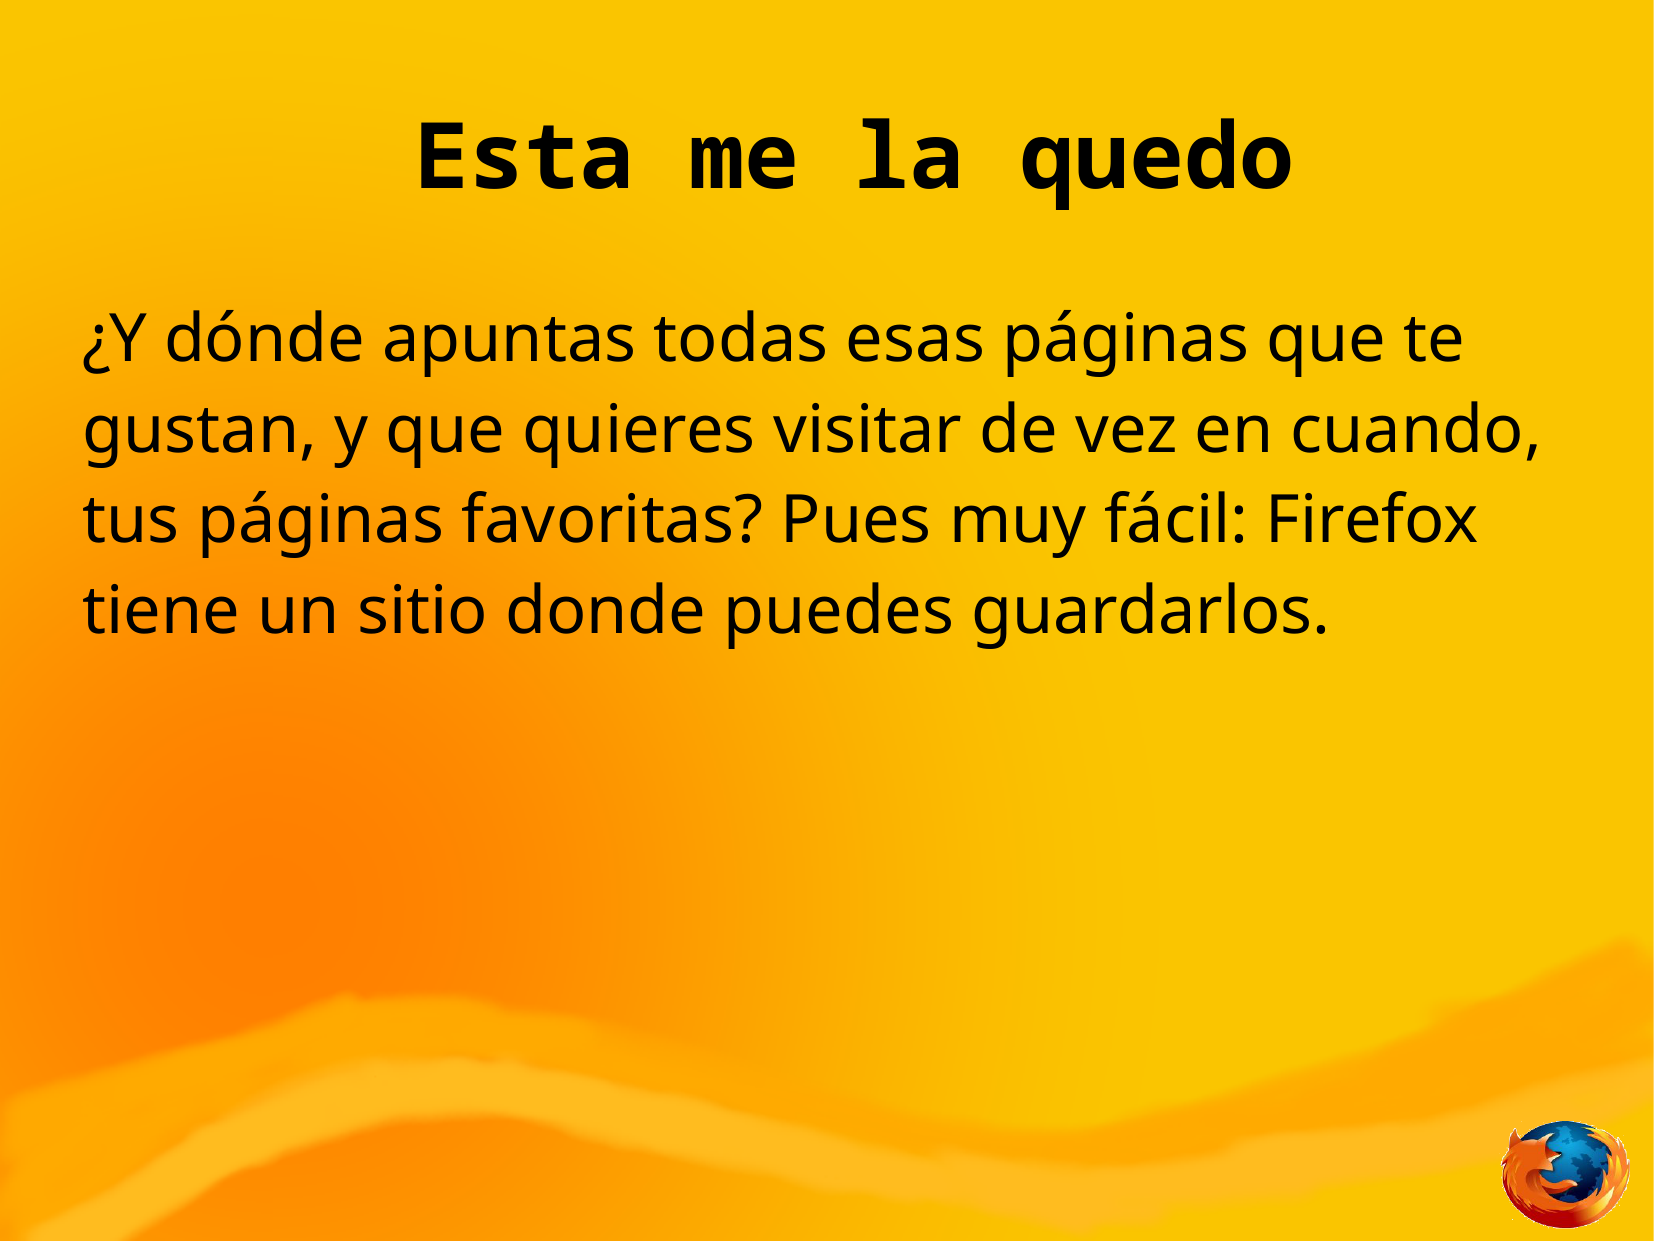

# Esta me la quedo
¿Y dónde apuntas todas esas páginas que te gustan, y que quieres visitar de vez en cuando, tus páginas favoritas? Pues muy fácil: Firefox tiene un sitio donde puedes guardarlos.